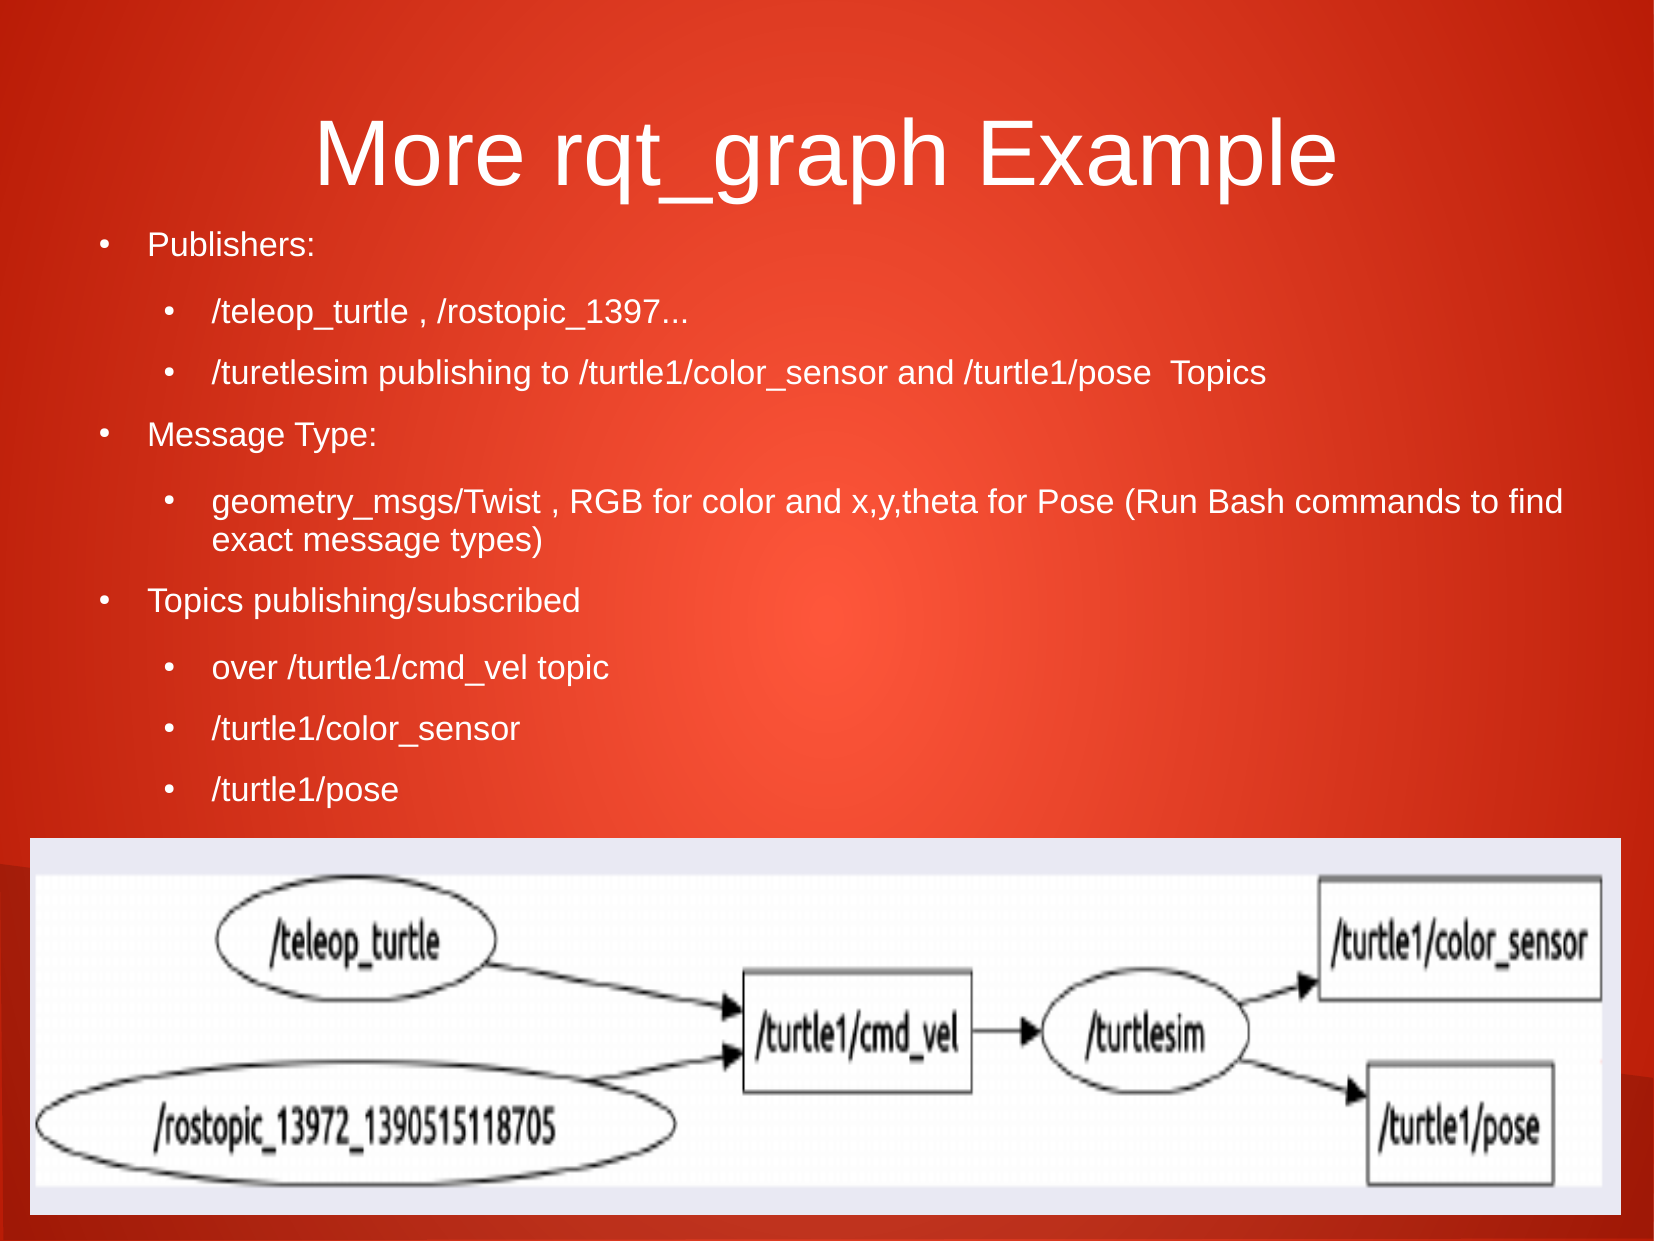

# More rqt_graph Example
Publishers:
/teleop_turtle , /rostopic_1397...
/turetlesim publishing to /turtle1/color_sensor and /turtle1/pose Topics
Message Type:
geometry_msgs/Twist , RGB for color and x,y,theta for Pose (Run Bash commands to find exact message types)
Topics publishing/subscribed
over /turtle1/cmd_vel topic
/turtle1/color_sensor
/turtle1/pose